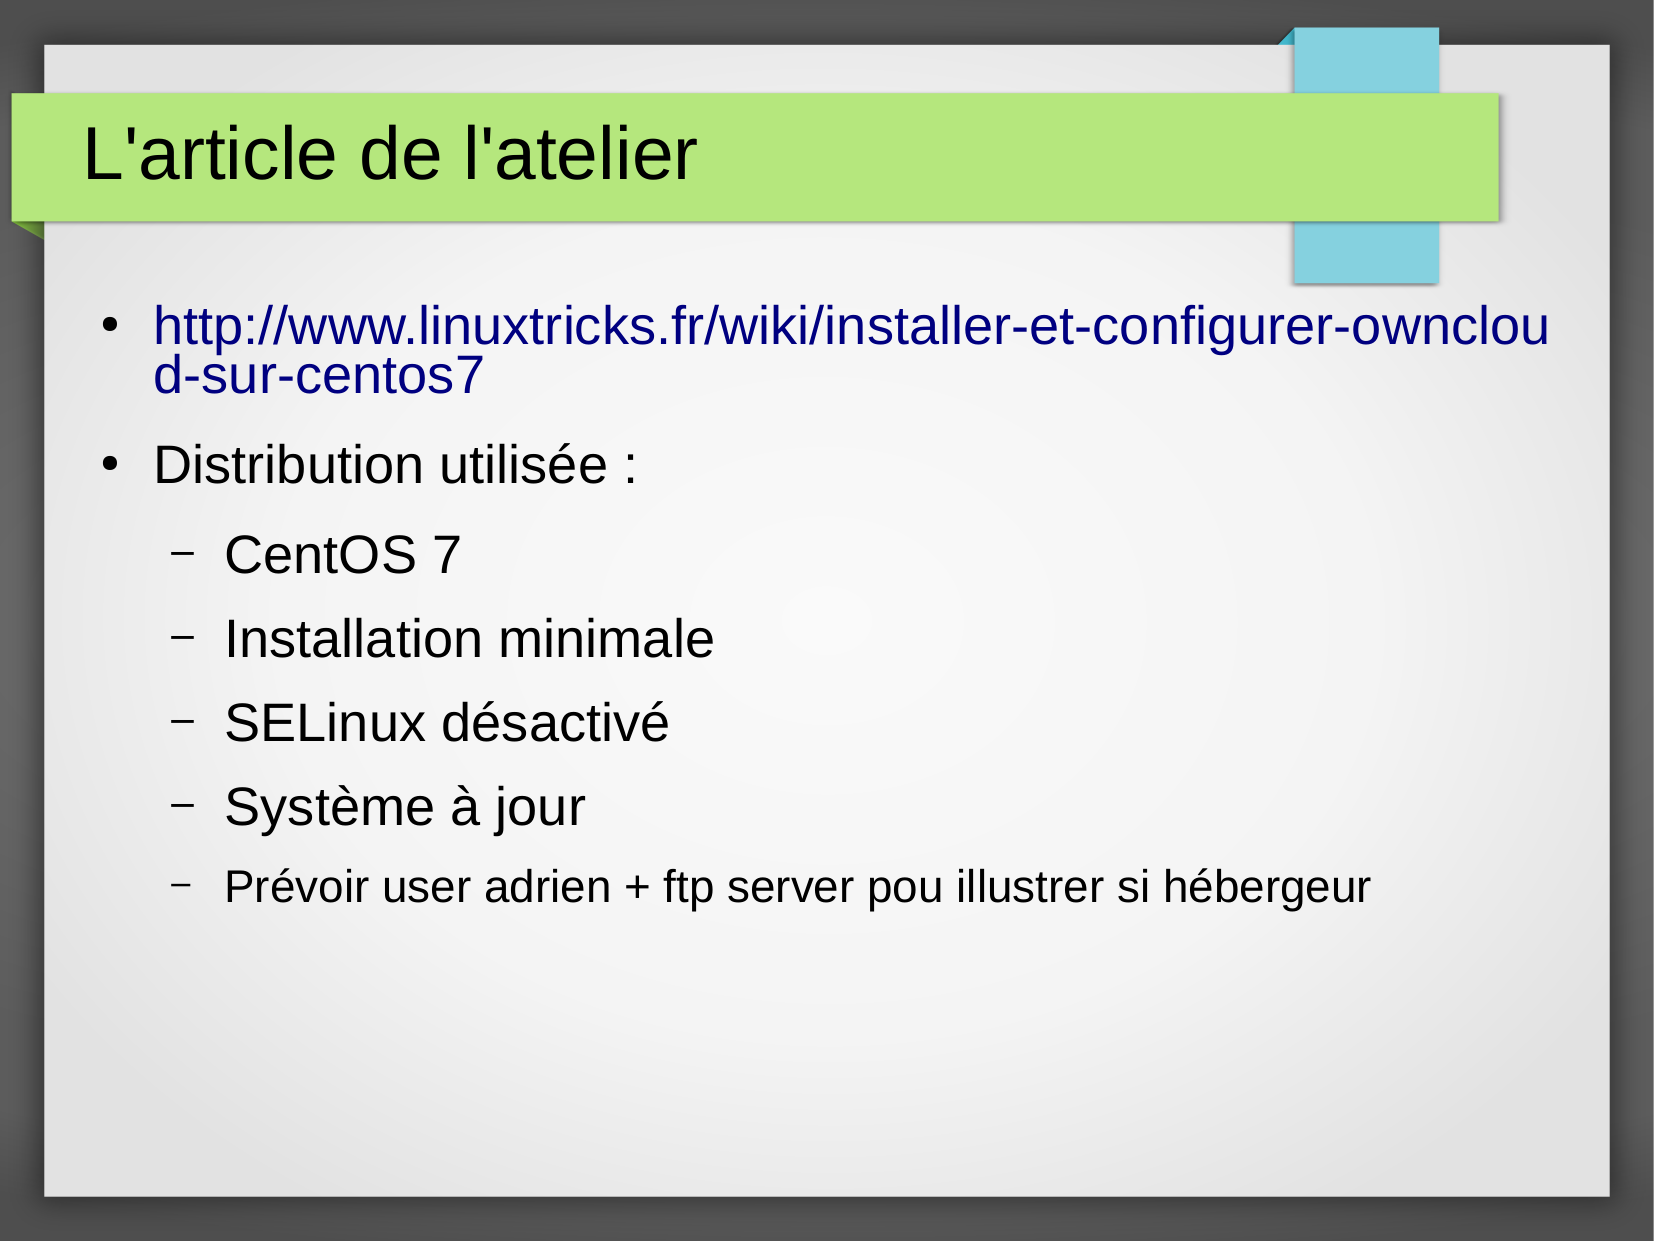

# L'article de l'atelier
http://www.linuxtricks.fr/wiki/installer-et-configurer-owncloud-sur-centos7
Distribution utilisée :
CentOS 7
Installation minimale
SELinux désactivé
Système à jour
Prévoir user adrien + ftp server pou illustrer si hébergeur